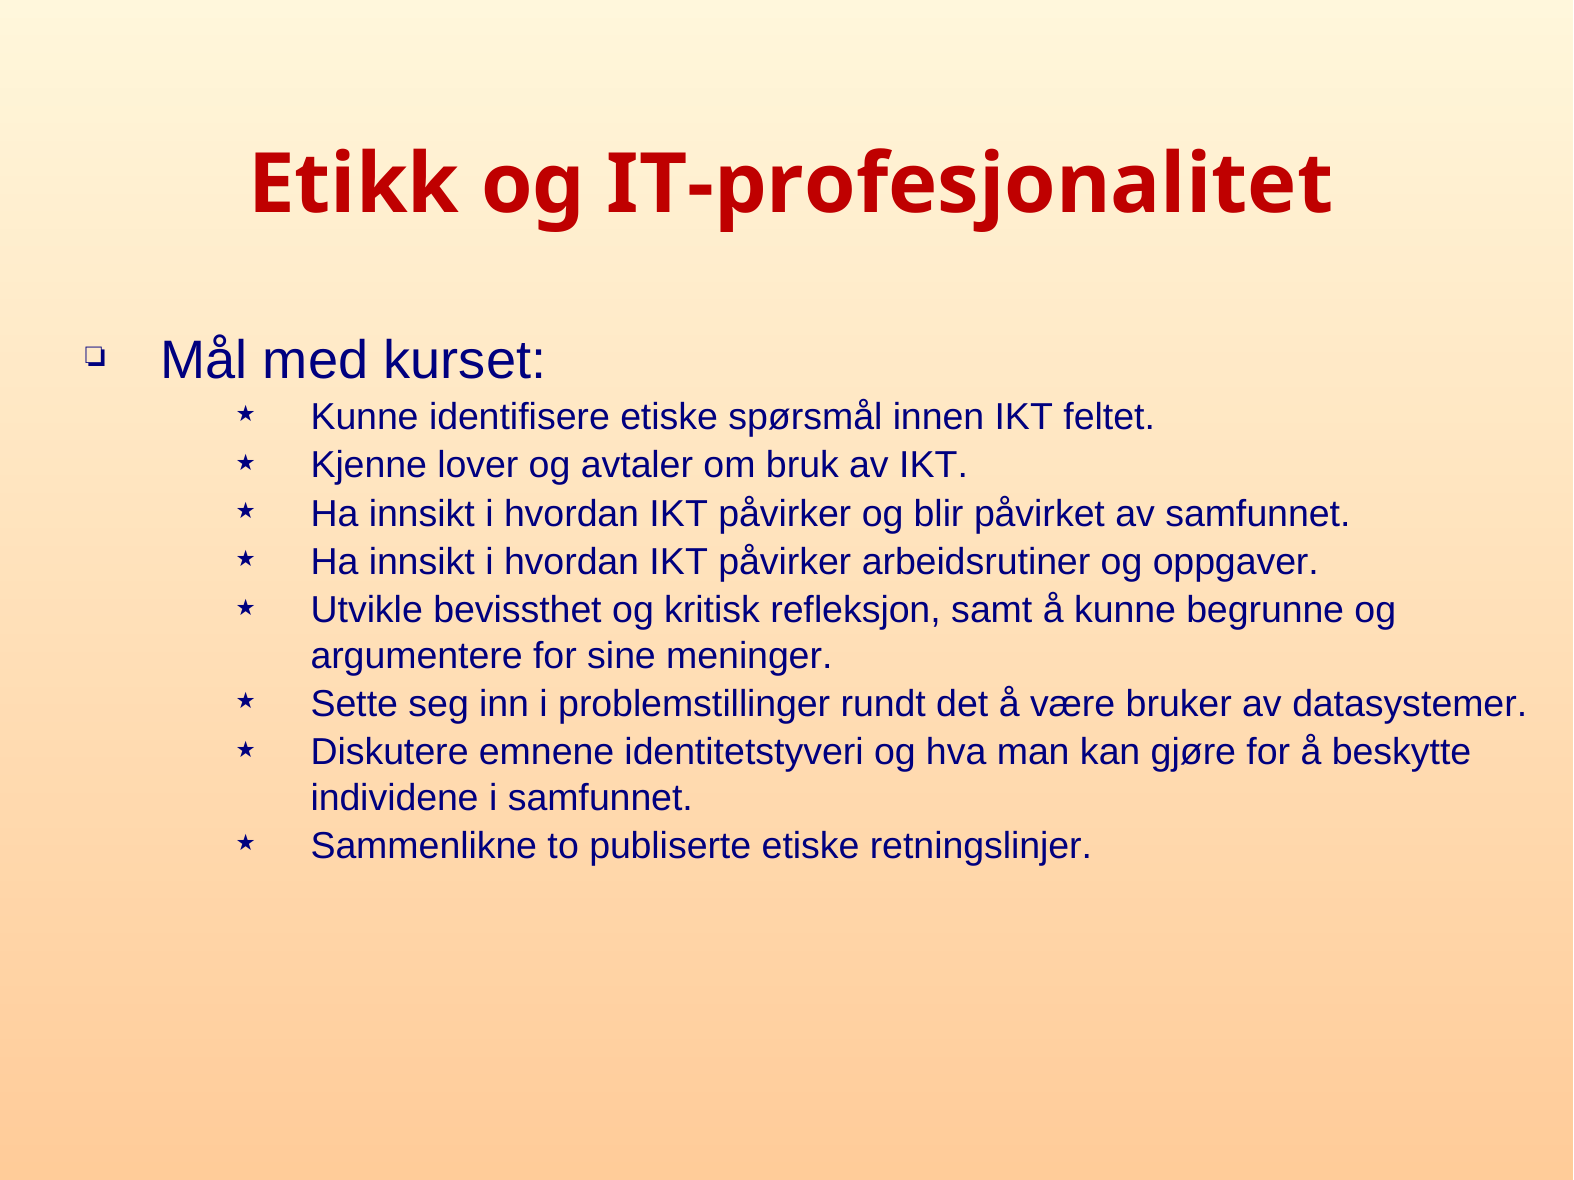

# Etikk og IT-profesjonalitet
Mål med kurset:
Kunne identifisere etiske spørsmål innen IKT feltet.
Kjenne lover og avtaler om bruk av IKT.
Ha innsikt i hvordan IKT påvirker og blir påvirket av samfunnet.
Ha innsikt i hvordan IKT påvirker arbeidsrutiner og oppgaver.
Utvikle bevissthet og kritisk refleksjon, samt å kunne begrunne og argumentere for sine meninger.
Sette seg inn i problemstillinger rundt det å være bruker av datasystemer.
Diskutere emnene identitetstyveri og hva man kan gjøre for å beskytte individene i samfunnet.
Sammenlikne to publiserte etiske retningslinjer.